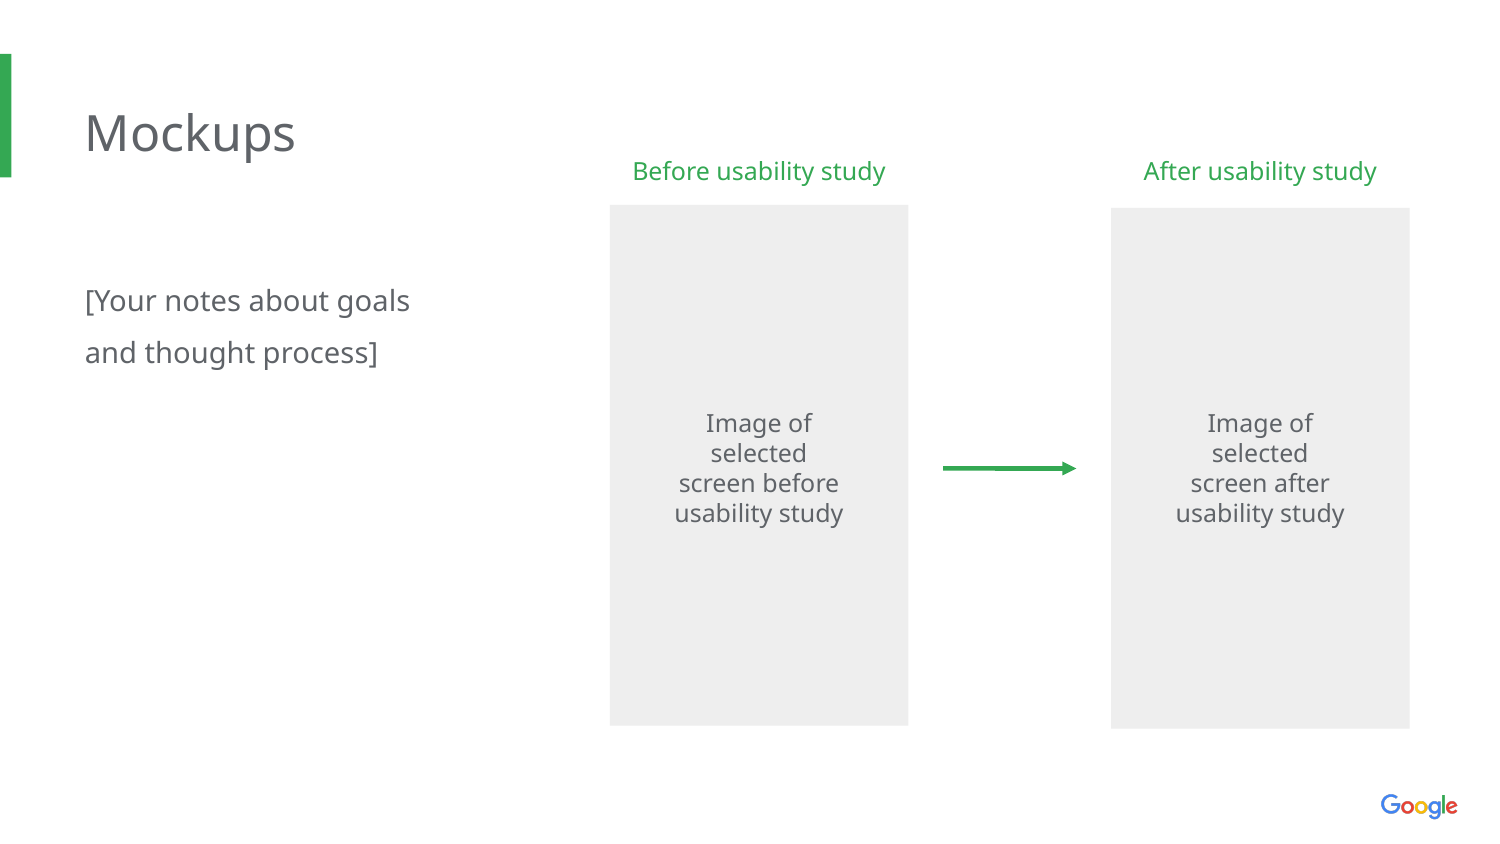

Mockups
Before usability study
After usability study
[Your notes about goals and thought process]
Image of selected screen before usability study
Image of selected screen after usability study